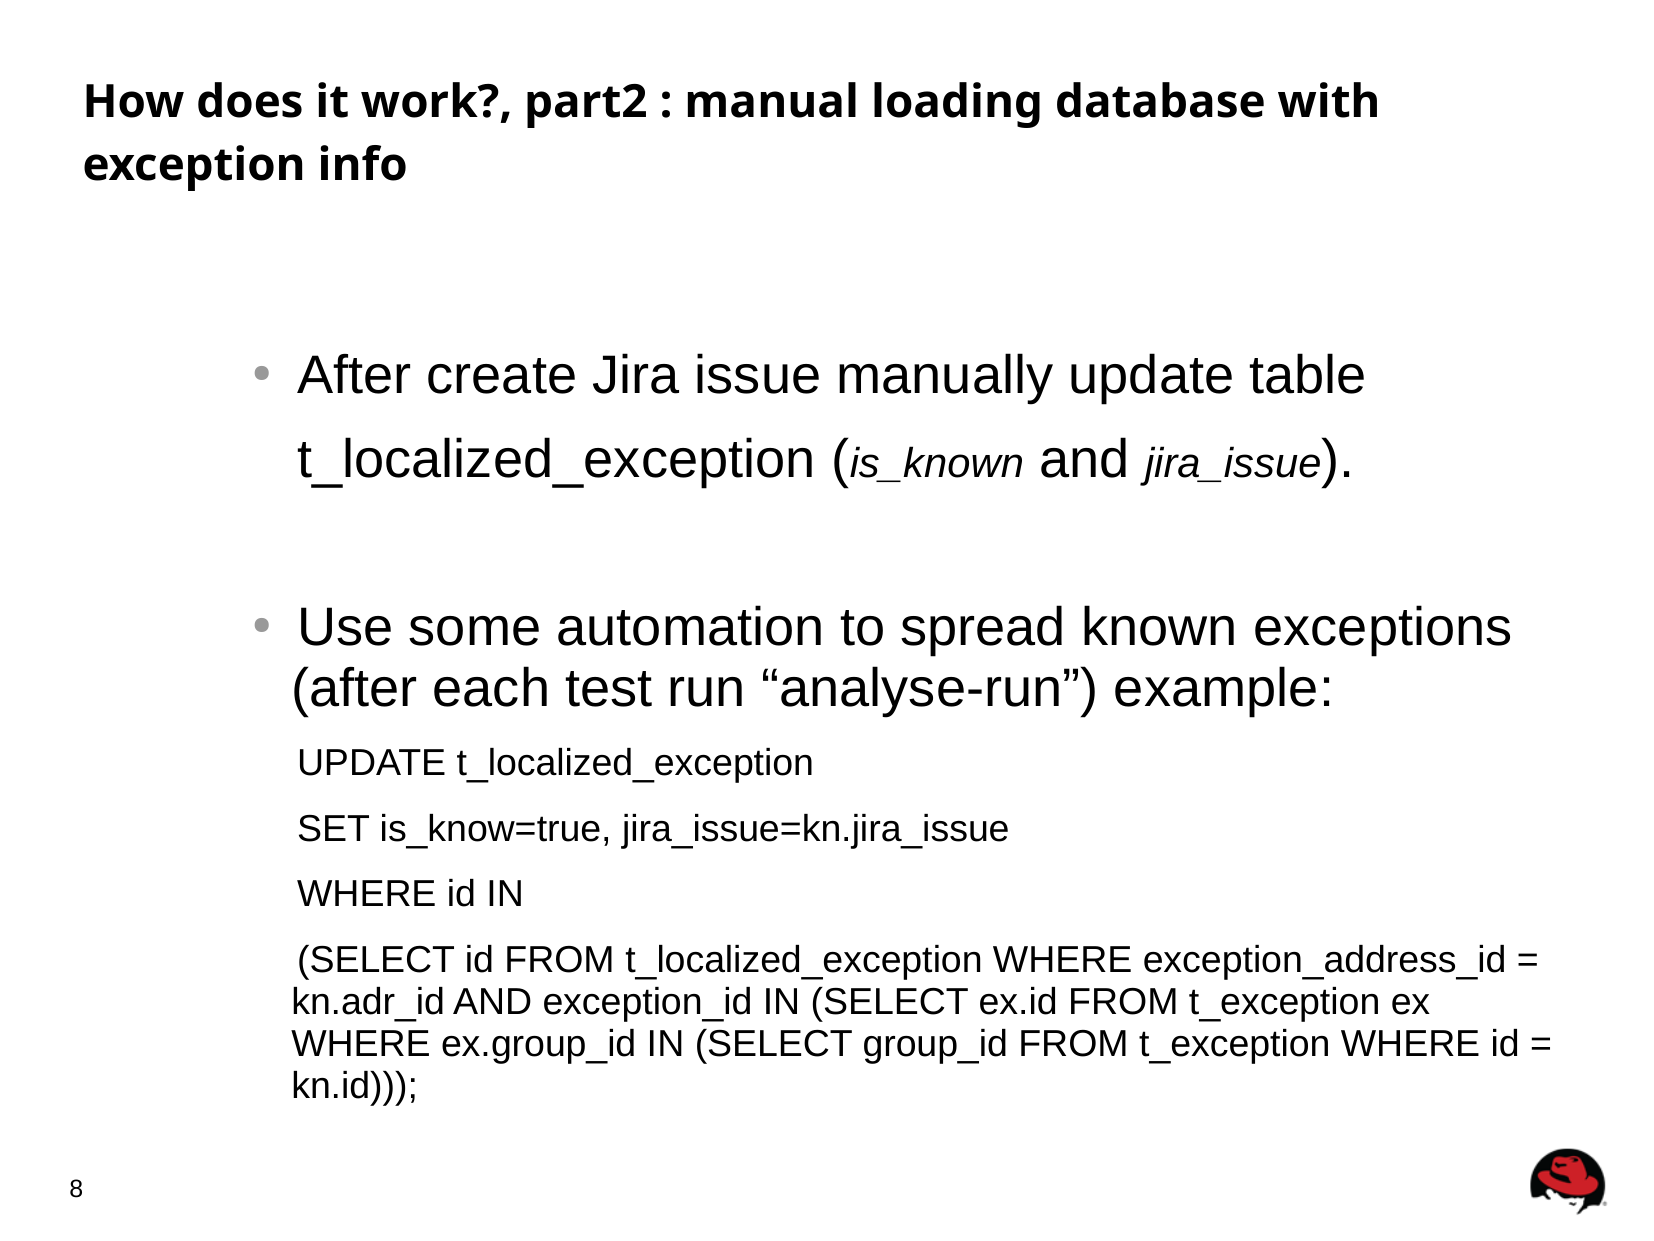

# How does it work?, part2 : manual loading database with exception info
After create Jira issue manually update table
t_localized_exception (is_known and jira_issue).
Use some automation to spread known exceptions (after each test run “analyse-run”) example:
UPDATE t_localized_exception
SET is_know=true, jira_issue=kn.jira_issue
WHERE id IN
(SELECT id FROM t_localized_exception WHERE exception_address_id = kn.adr_id AND exception_id IN (SELECT ex.id FROM t_exception ex WHERE ex.group_id IN (SELECT group_id FROM t_exception WHERE id = kn.id)));